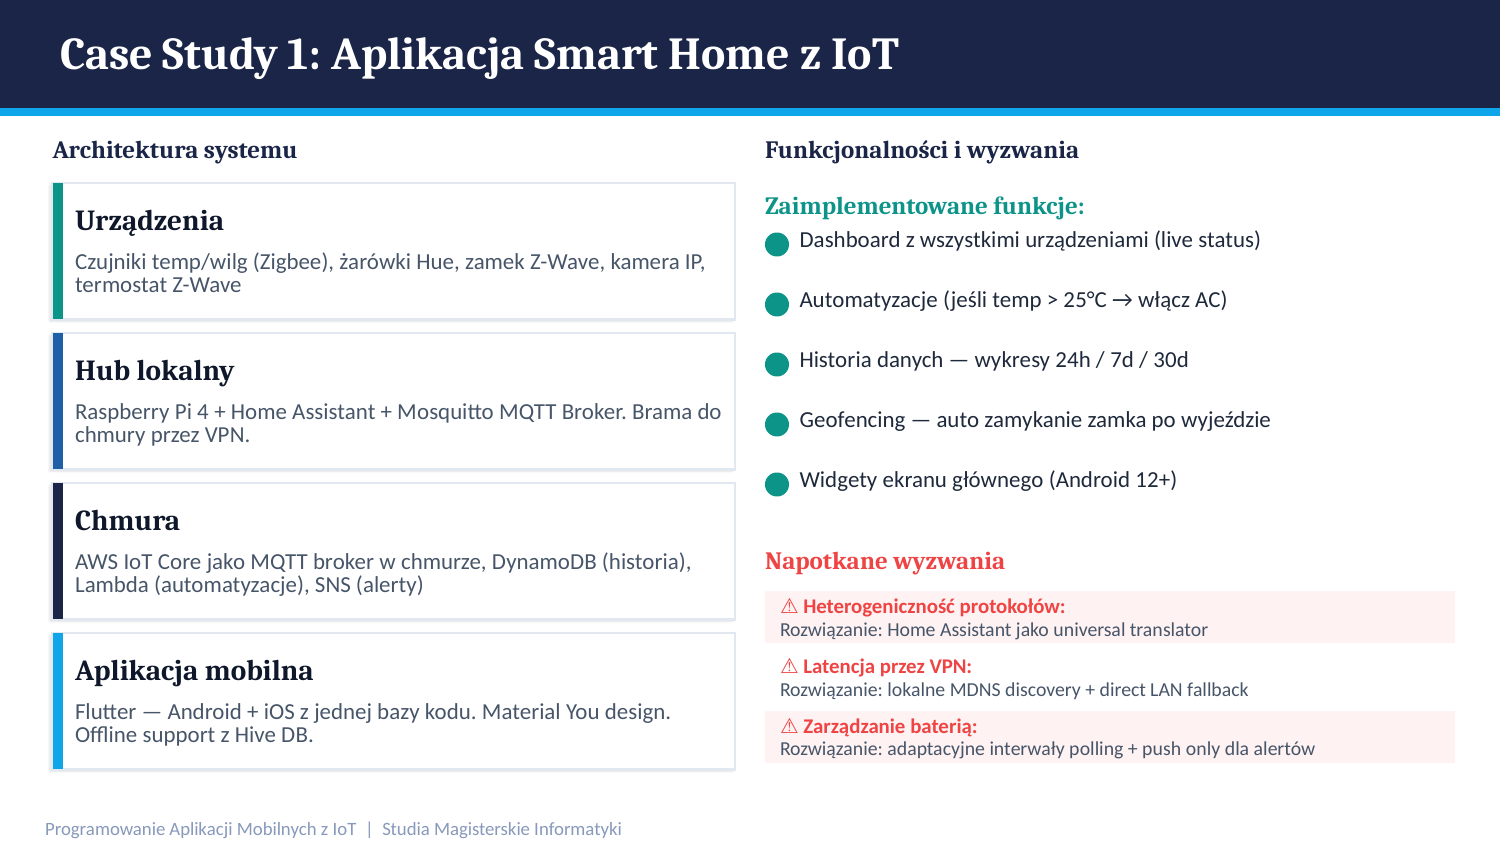

Case Study 1: Aplikacja Smart Home z IoT
Architektura systemu
Funkcjonalności i wyzwania
Zaimplementowane funkcje:
Urządzenia
Dashboard z wszystkimi urządzeniami (live status)
Czujniki temp/wilg (Zigbee), żarówki Hue, zamek Z-Wave, kamera IP, termostat Z-Wave
Automatyzacje (jeśli temp > 25°C → włącz AC)
Historia danych — wykresy 24h / 7d / 30d
Hub lokalny
Raspberry Pi 4 + Home Assistant + Mosquitto MQTT Broker. Brama do chmury przez VPN.
Geofencing — auto zamykanie zamka po wyjeździe
Widgety ekranu głównego (Android 12+)
Chmura
Napotkane wyzwania
AWS IoT Core jako MQTT broker w chmurze, DynamoDB (historia), Lambda (automatyzacje), SNS (alerty)
⚠ Heterogeniczność protokołów:
Rozwiązanie: Home Assistant jako universal translator
Aplikacja mobilna
⚠ Latencja przez VPN:
Rozwiązanie: lokalne MDNS discovery + direct LAN fallback
Flutter — Android + iOS z jednej bazy kodu. Material You design. Offline support z Hive DB.
⚠ Zarządzanie baterią:
Rozwiązanie: adaptacyjne interwały polling + push only dla alertów
Programowanie Aplikacji Mobilnych z IoT | Studia Magisterskie Informatyki